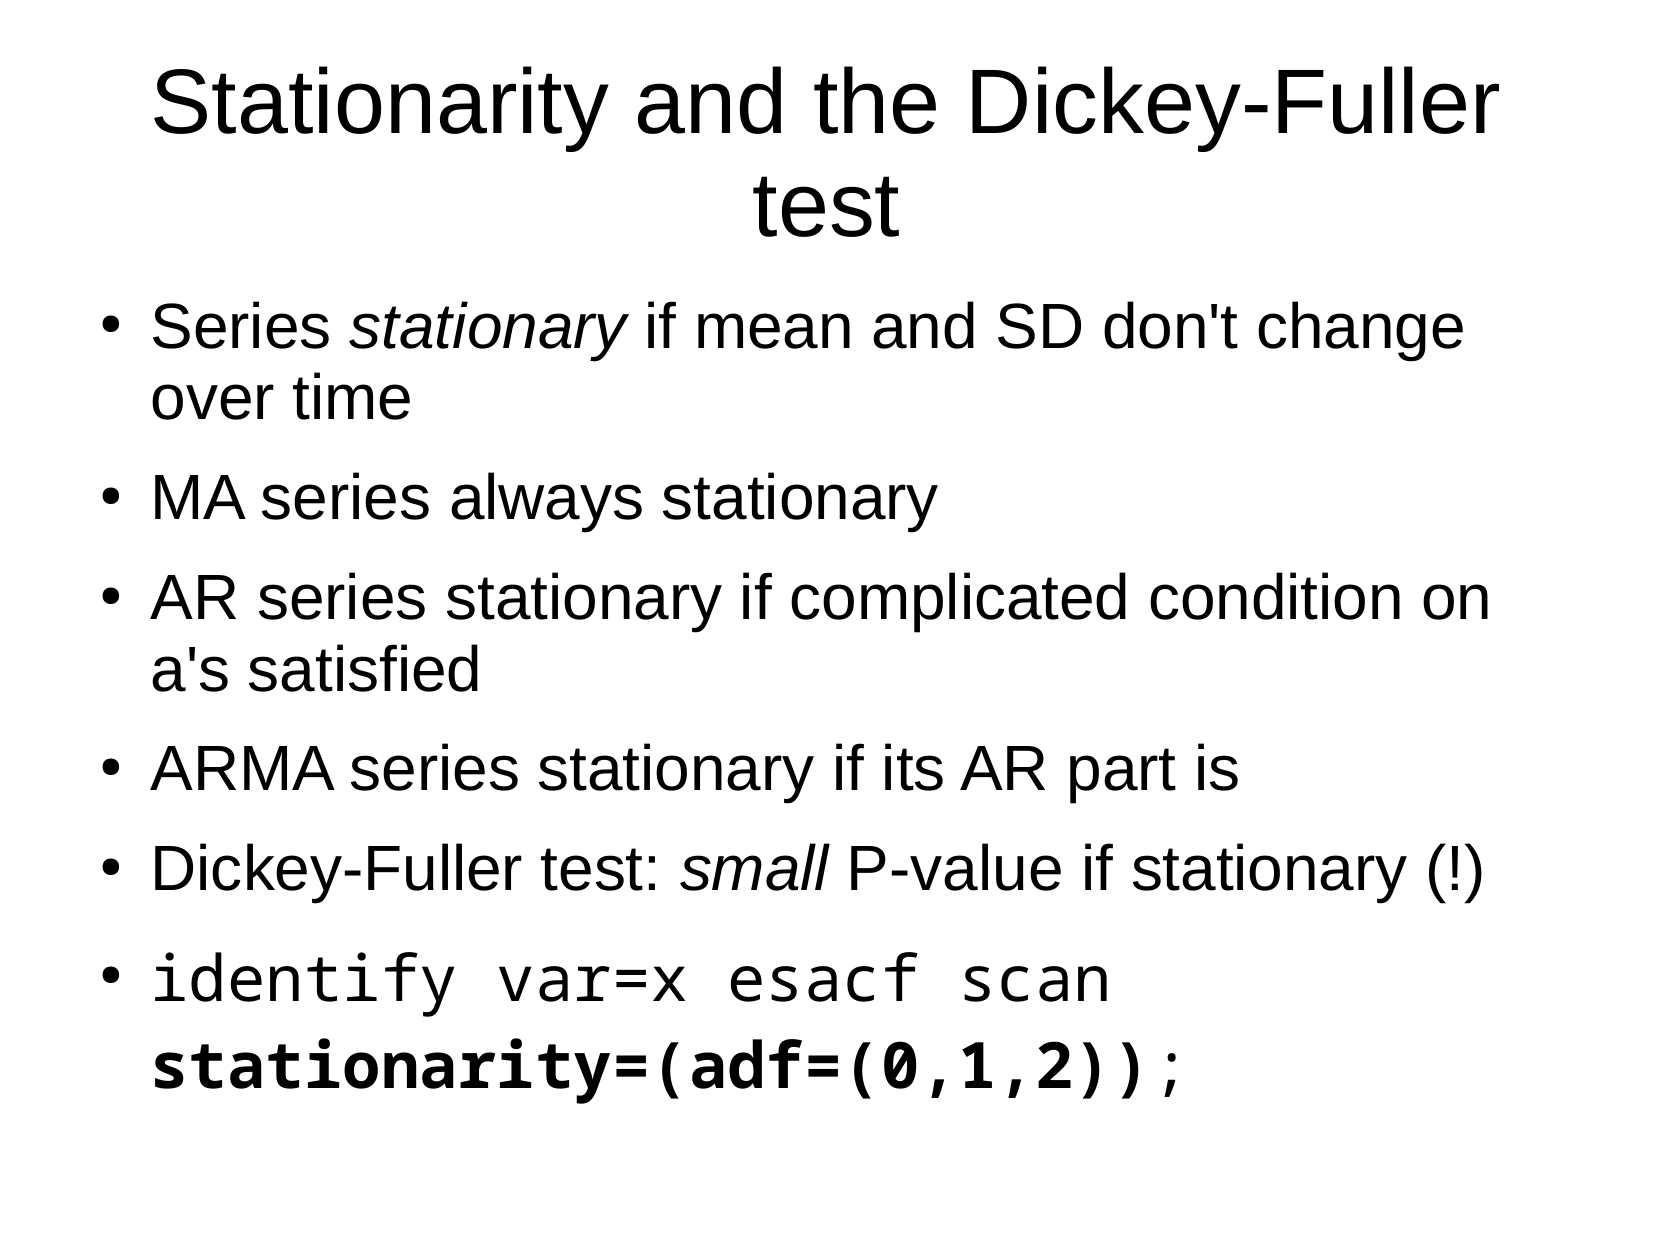

# Stationarity and the Dickey-Fuller test
Series stationary if mean and SD don't change over time
MA series always stationary
AR series stationary if complicated condition on a's satisfied
ARMA series stationary if its AR part is
Dickey-Fuller test: small P-value if stationary (!)
identify var=x esacf scan stationarity=(adf=(0,1,2));